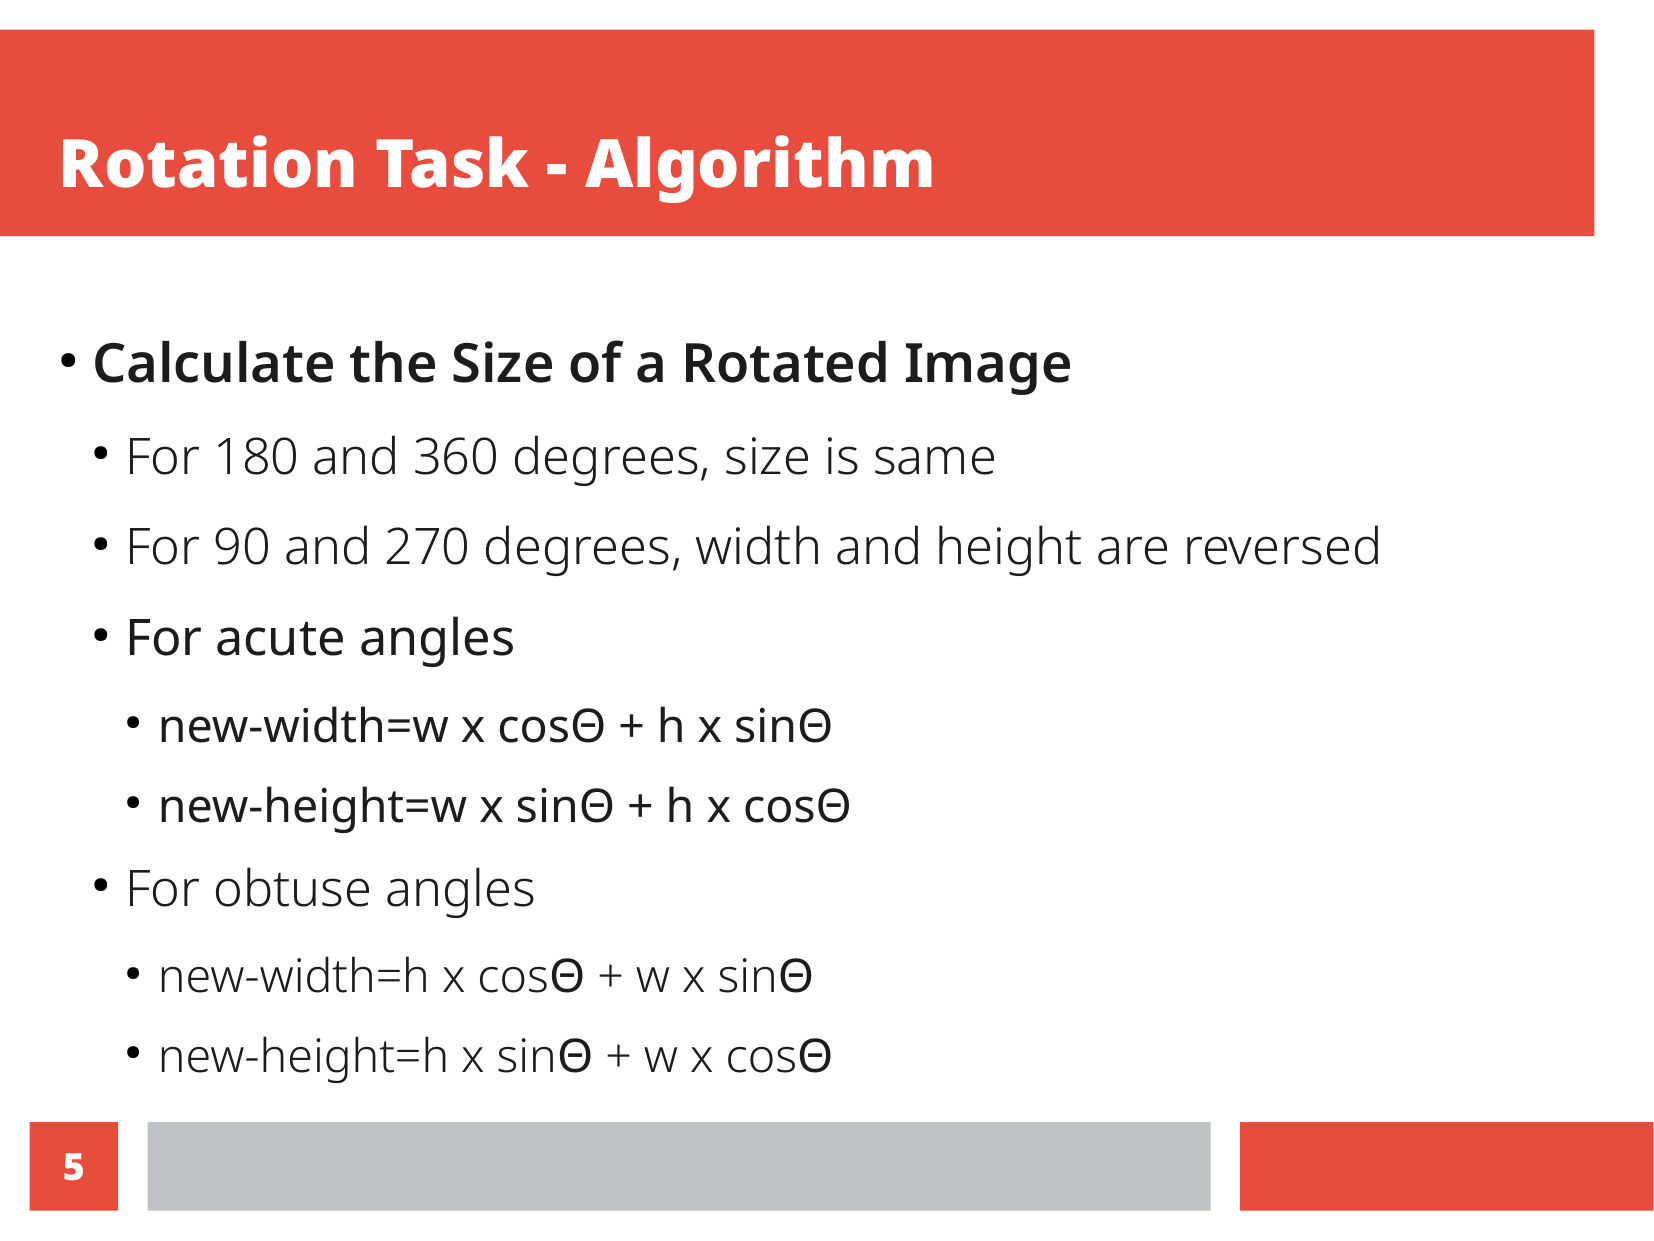

# Rotation Task - Algorithm
Calculate the Size of a Rotated Image
For 180 and 360 degrees, size is same
For 90 and 270 degrees, width and height are reversed
For acute angles
new-width=w x cosΘ + h x sinΘ
new-height=w x sinΘ + h x cosΘ
For obtuse angles
new-width=h x cosΘ + w x sinΘ
new-height=h x sinΘ + w x cosΘ
5